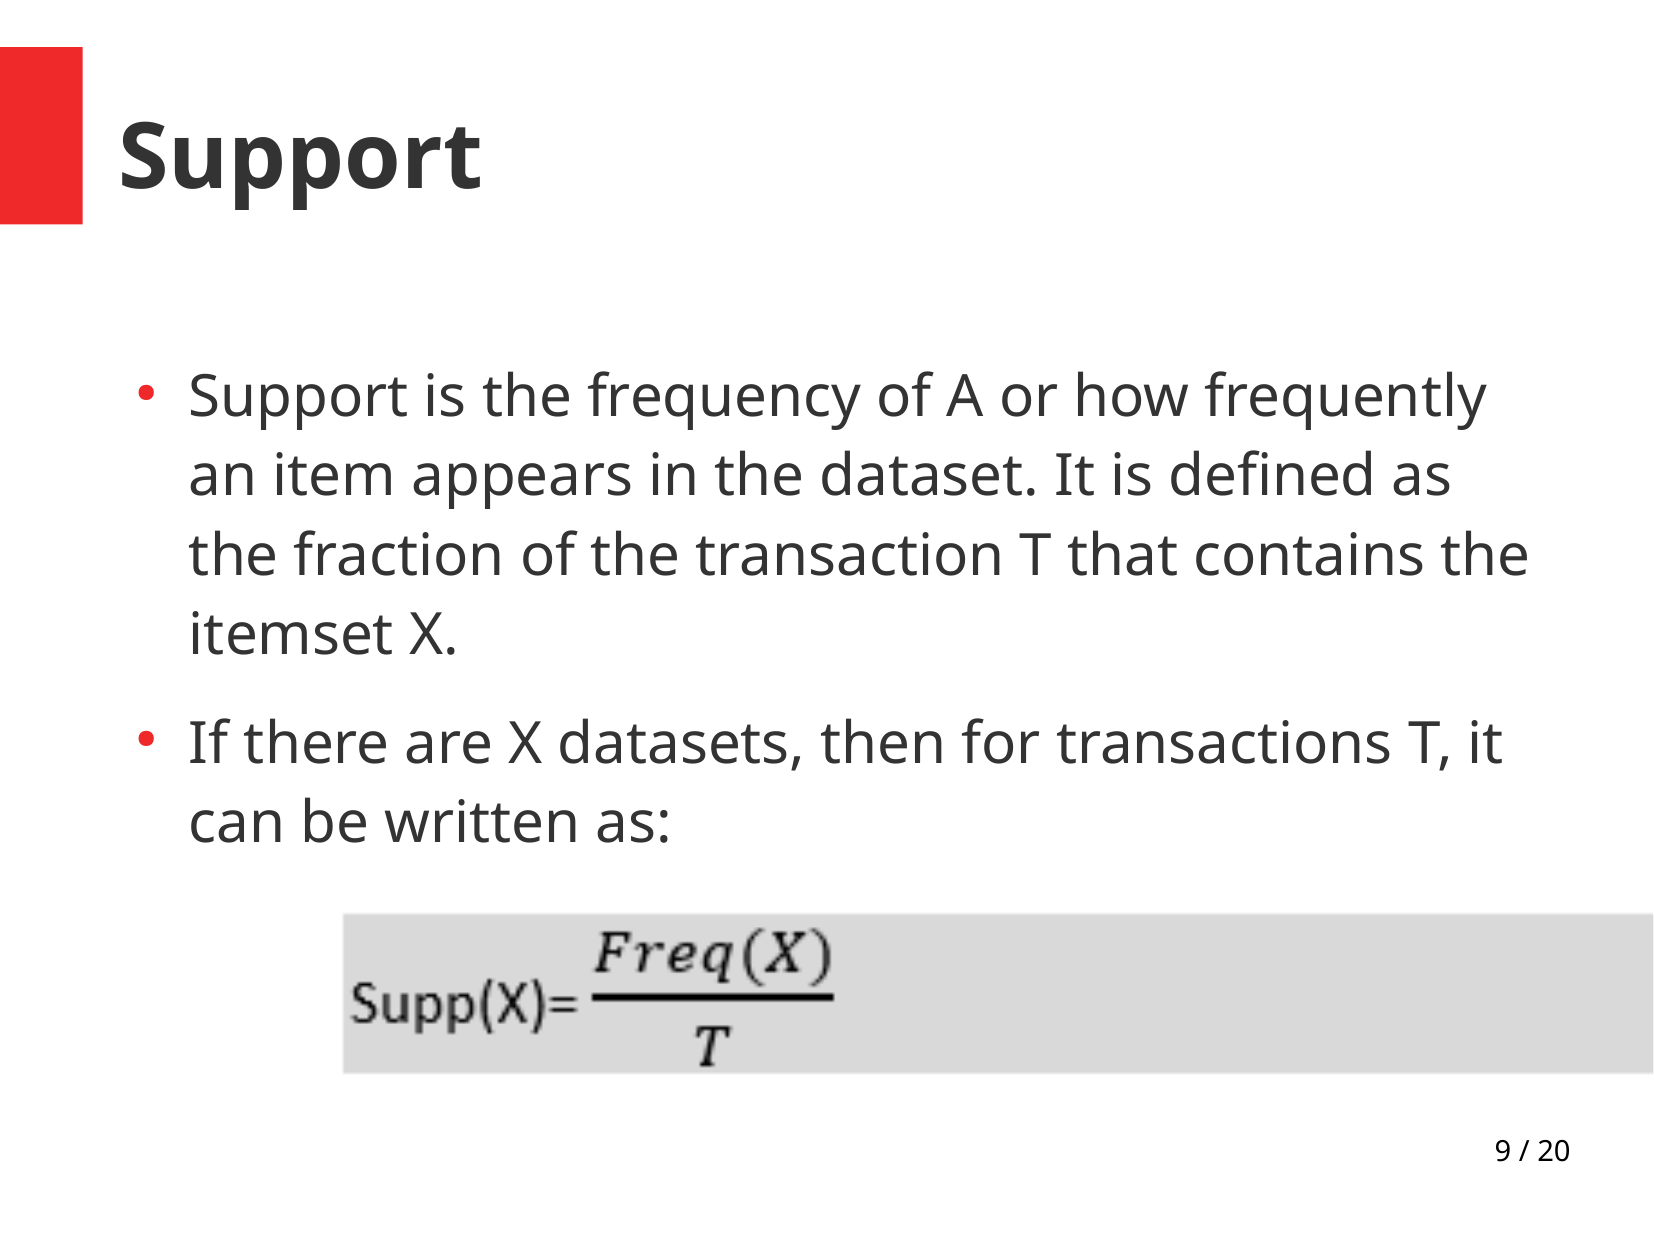

# Support
Support is the frequency of A or how frequently an item appears in the dataset. It is defined as the fraction of the transaction T that contains the itemset X.
If there are X datasets, then for transactions T, it can be written as:
9